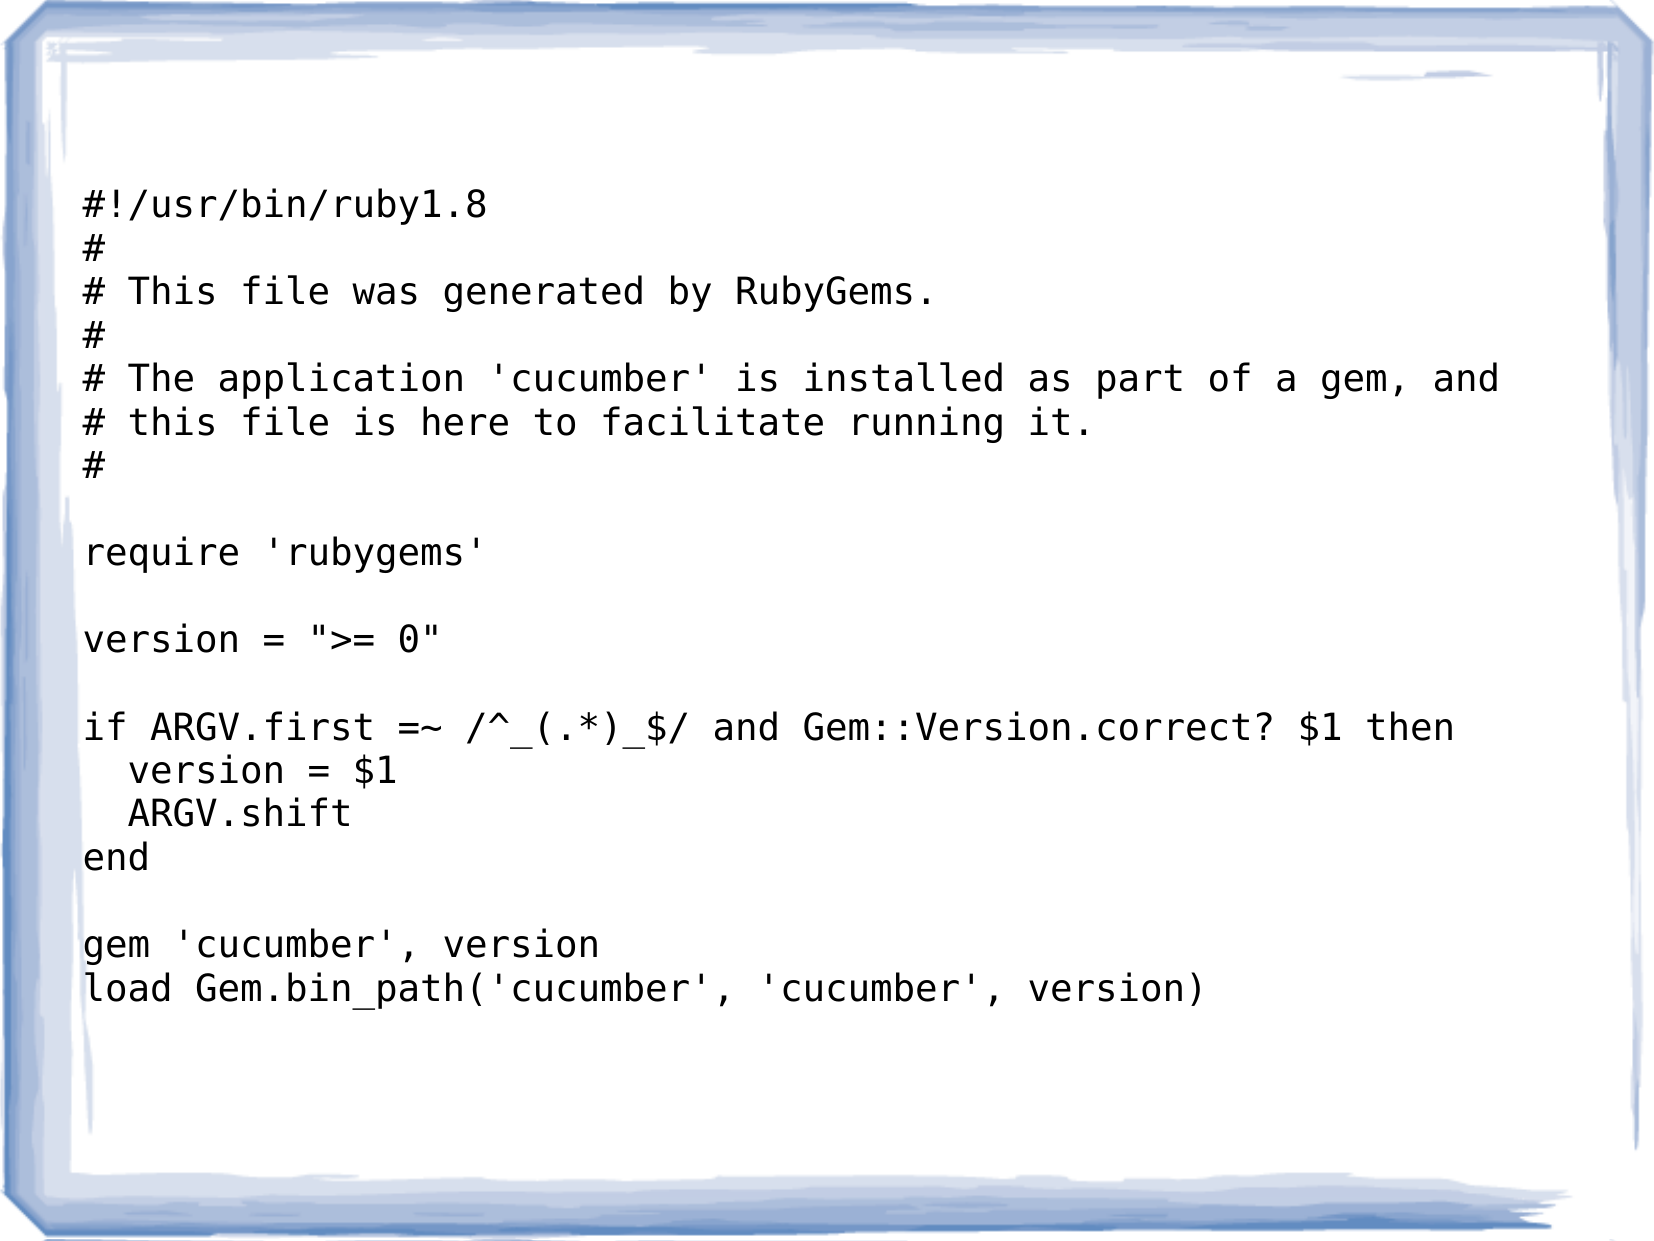

# #!/usr/bin/ruby1.8
#
# This file was generated by RubyGems.
#
# The application 'cucumber' is installed as part of a gem, and
# this file is here to facilitate running it.
#
require 'rubygems'
version = ">= 0"
if ARGV.first =~ /^_(.*)_$/ and Gem::Version.correct? $1 then
 version = $1
 ARGV.shift
end
gem 'cucumber', version
load Gem.bin_path('cucumber', 'cucumber', version)